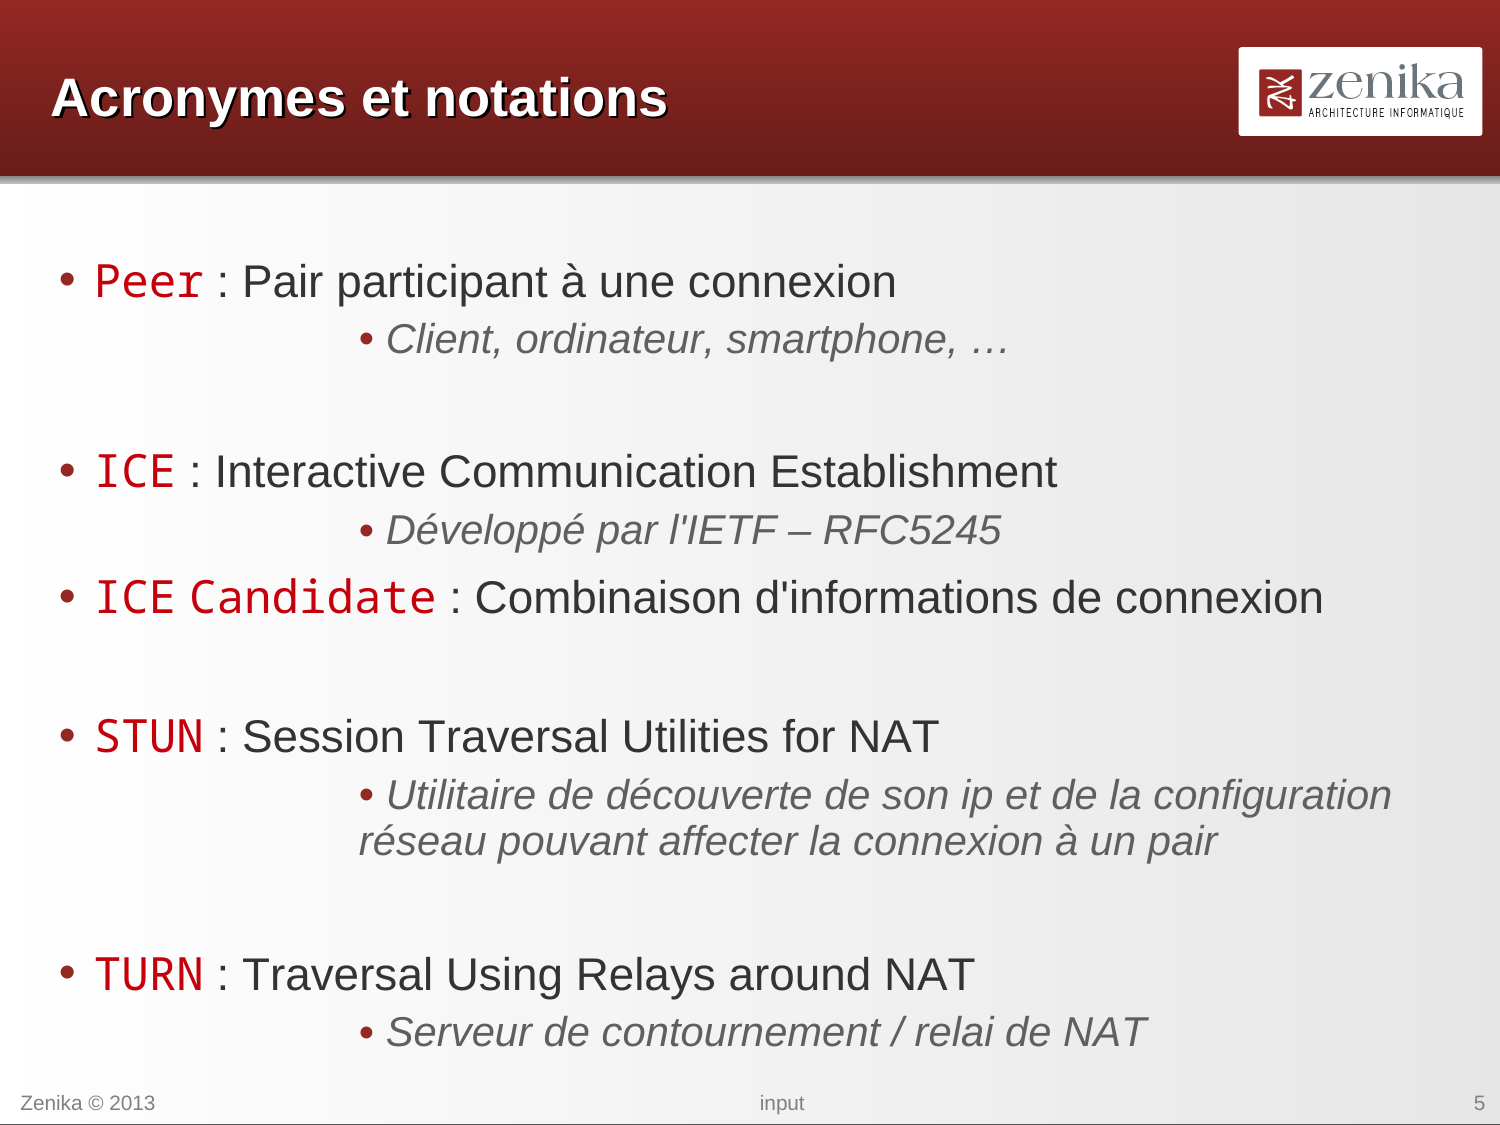

# Acronymes et notations
Peer : Pair participant à une connexion
 Client, ordinateur, smartphone, …
ICE : Interactive Communication Establishment
 Développé par l'IETF – RFC5245
ICE Candidate : Combinaison d'informations de connexion
STUN : Session Traversal Utilities for NAT
 Utilitaire de découverte de son ip et de la configuration réseau pouvant affecter la connexion à un pair
TURN : Traversal Using Relays around NAT
 Serveur de contournement / relai de NAT